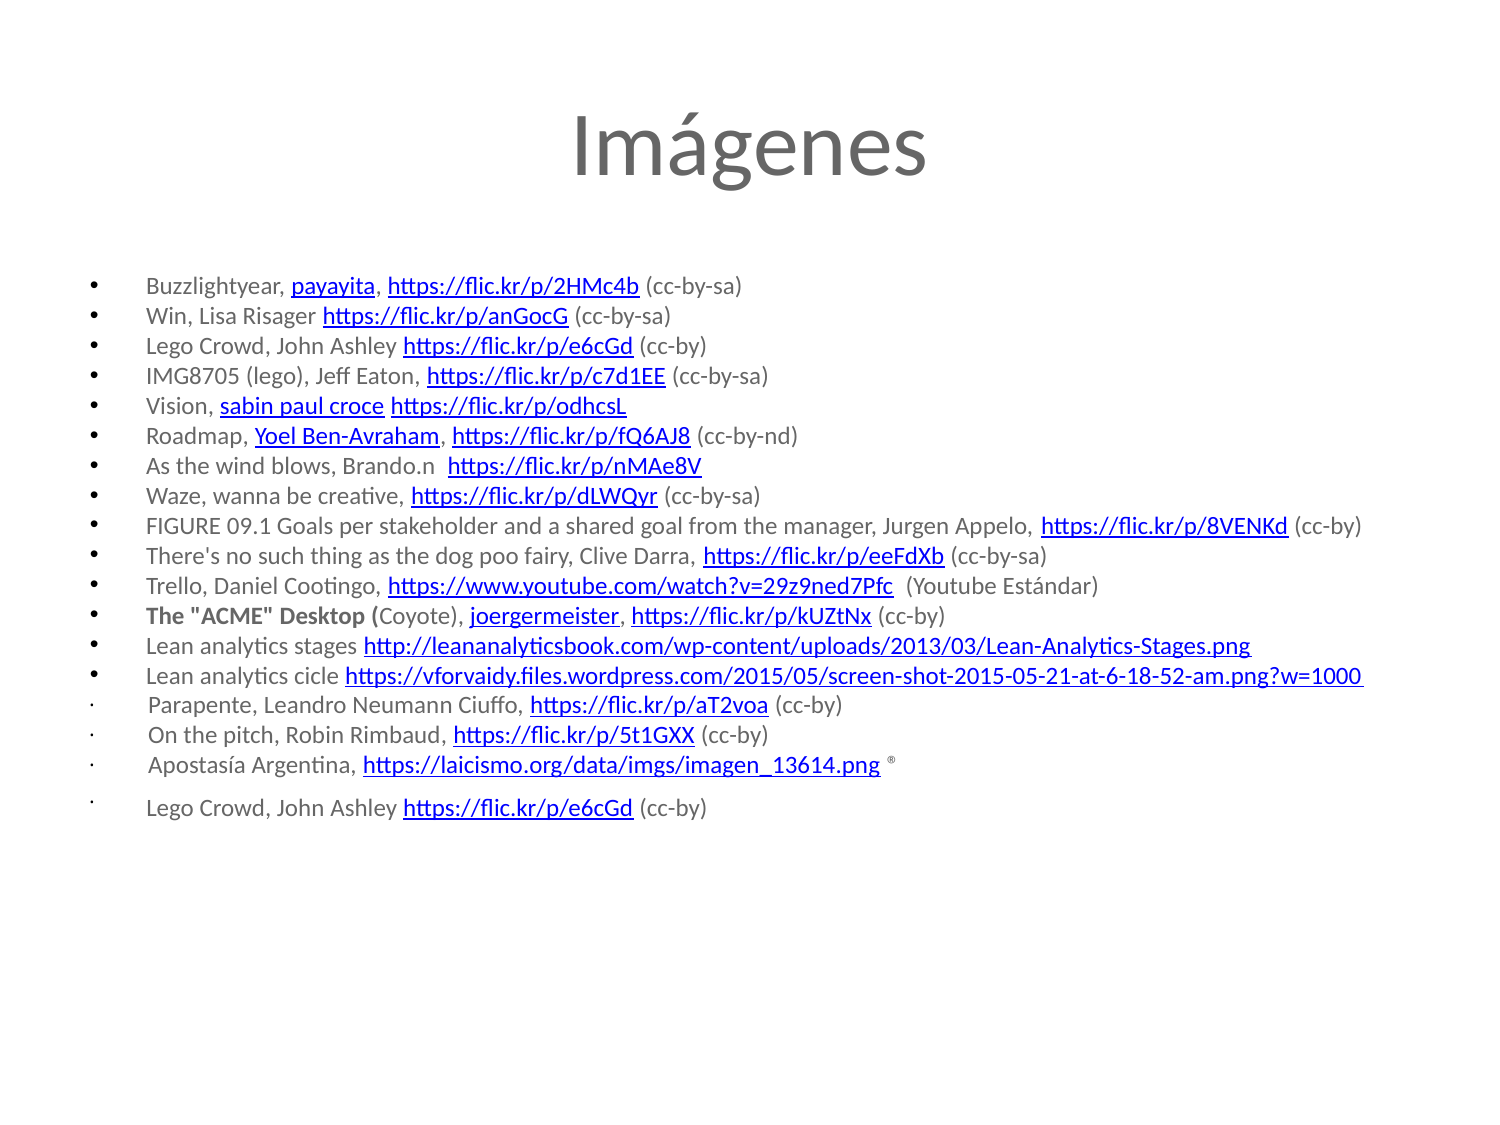

Imágenes
Buzzlightyear, payayita, https://flic.kr/p/2HMc4b (cc-by-sa)
Win, Lisa Risager https://flic.kr/p/anGocG (cc-by-sa)
Lego Crowd, John Ashley https://flic.kr/p/e6cGd (cc-by)
IMG8705 (lego), Jeff Eaton, https://flic.kr/p/c7d1EE (cc-by-sa)
Vision, sabin paul croce https://flic.kr/p/odhcsL
Roadmap, Yoel Ben-Avraham, https://flic.kr/p/fQ6AJ8 (cc-by-nd)
As the wind blows, Brando.n https://flic.kr/p/nMAe8V
Waze, wanna be creative, https://flic.kr/p/dLWQyr (cc-by-sa)
FIGURE 09.1 Goals per stakeholder and a shared goal from the manager, Jurgen Appelo, https://flic.kr/p/8VENKd (cc-by)
There's no such thing as the dog poo fairy, Clive Darra, https://flic.kr/p/eeFdXb (cc-by-sa)
Trello, Daniel Cootingo, https://www.youtube.com/watch?v=29z9ned7Pfc (Youtube Estándar)
The "ACME" Desktop (Coyote), joergermeister, https://flic.kr/p/kUZtNx (cc-by)
Lean analytics stages http://leananalyticsbook.com/wp-content/uploads/2013/03/Lean-Analytics-Stages.png
Lean analytics cicle https://vforvaidy.files.wordpress.com/2015/05/screen-shot-2015-05-21-at-6-18-52-am.png?w=1000
 Parapente, Leandro Neumann Ciuffo, https://flic.kr/p/aT2voa (cc-by)
 On the pitch, Robin Rimbaud, https://flic.kr/p/5t1GXX (cc-by)
 Apostasía Argentina, https://laicismo.org/data/imgs/imagen_13614.png ®
 Lego Crowd, John Ashley https://flic.kr/p/e6cGd (cc-by)